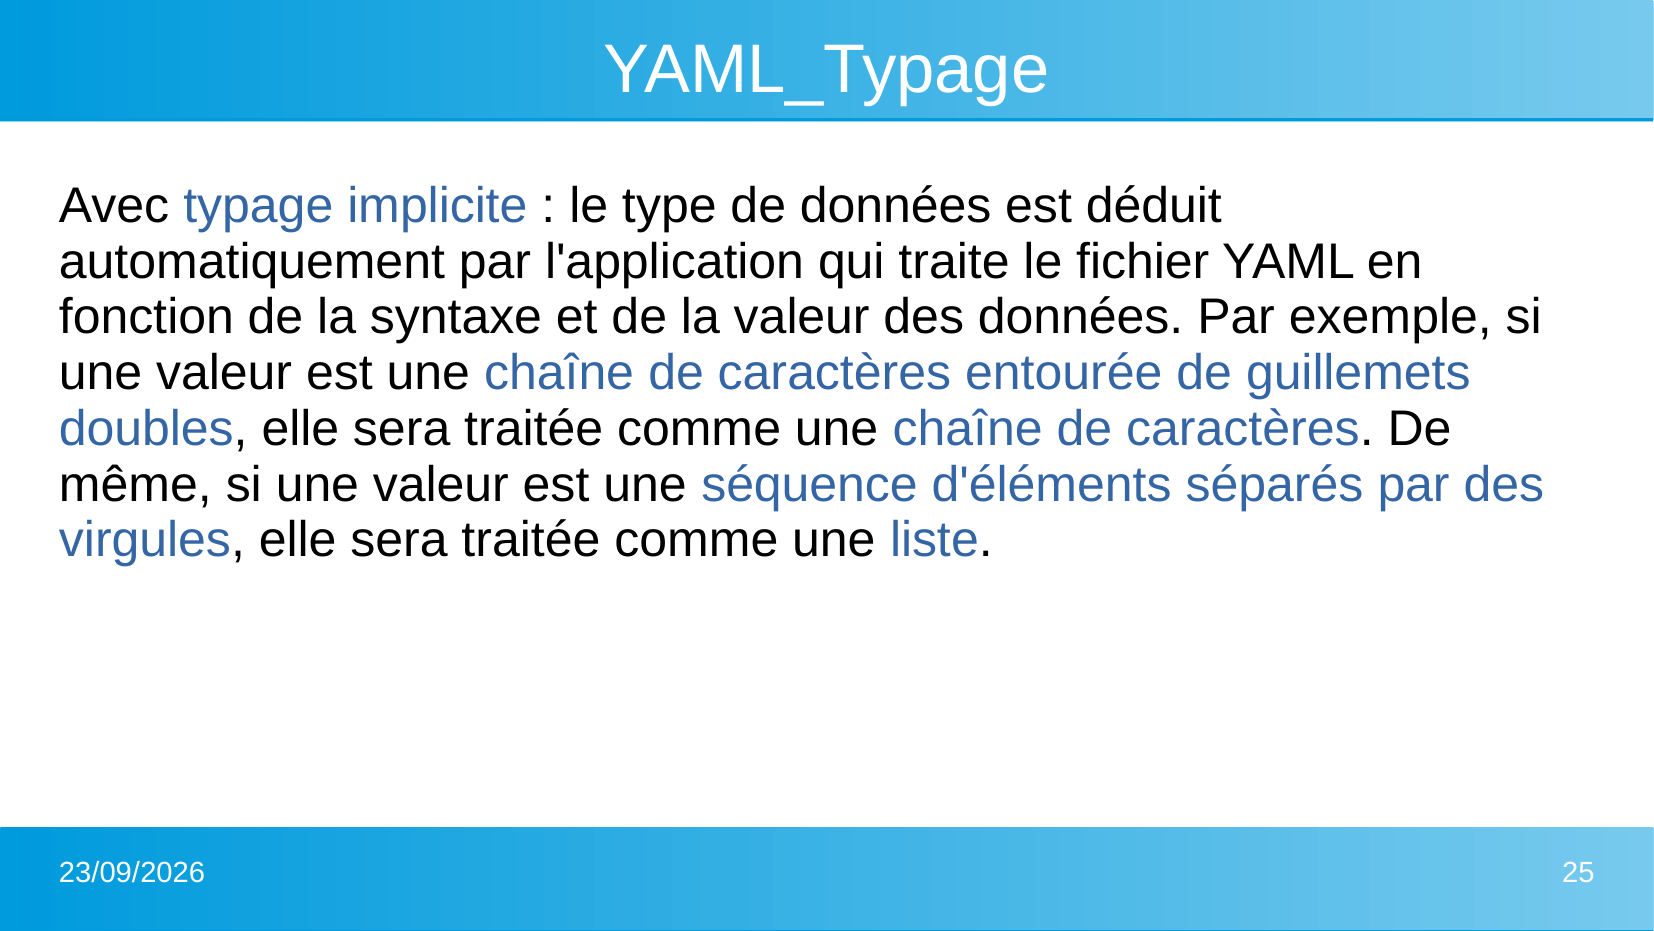

# YAML_Typage
Avec typage implicite : le type de données est déduit automatiquement par l'application qui traite le fichier YAML en fonction de la syntaxe et de la valeur des données. Par exemple, si une valeur est une chaîne de caractères entourée de guillemets doubles, elle sera traitée comme une chaîne de caractères. De même, si une valeur est une séquence d'éléments séparés par des virgules, elle sera traitée comme une liste.
25